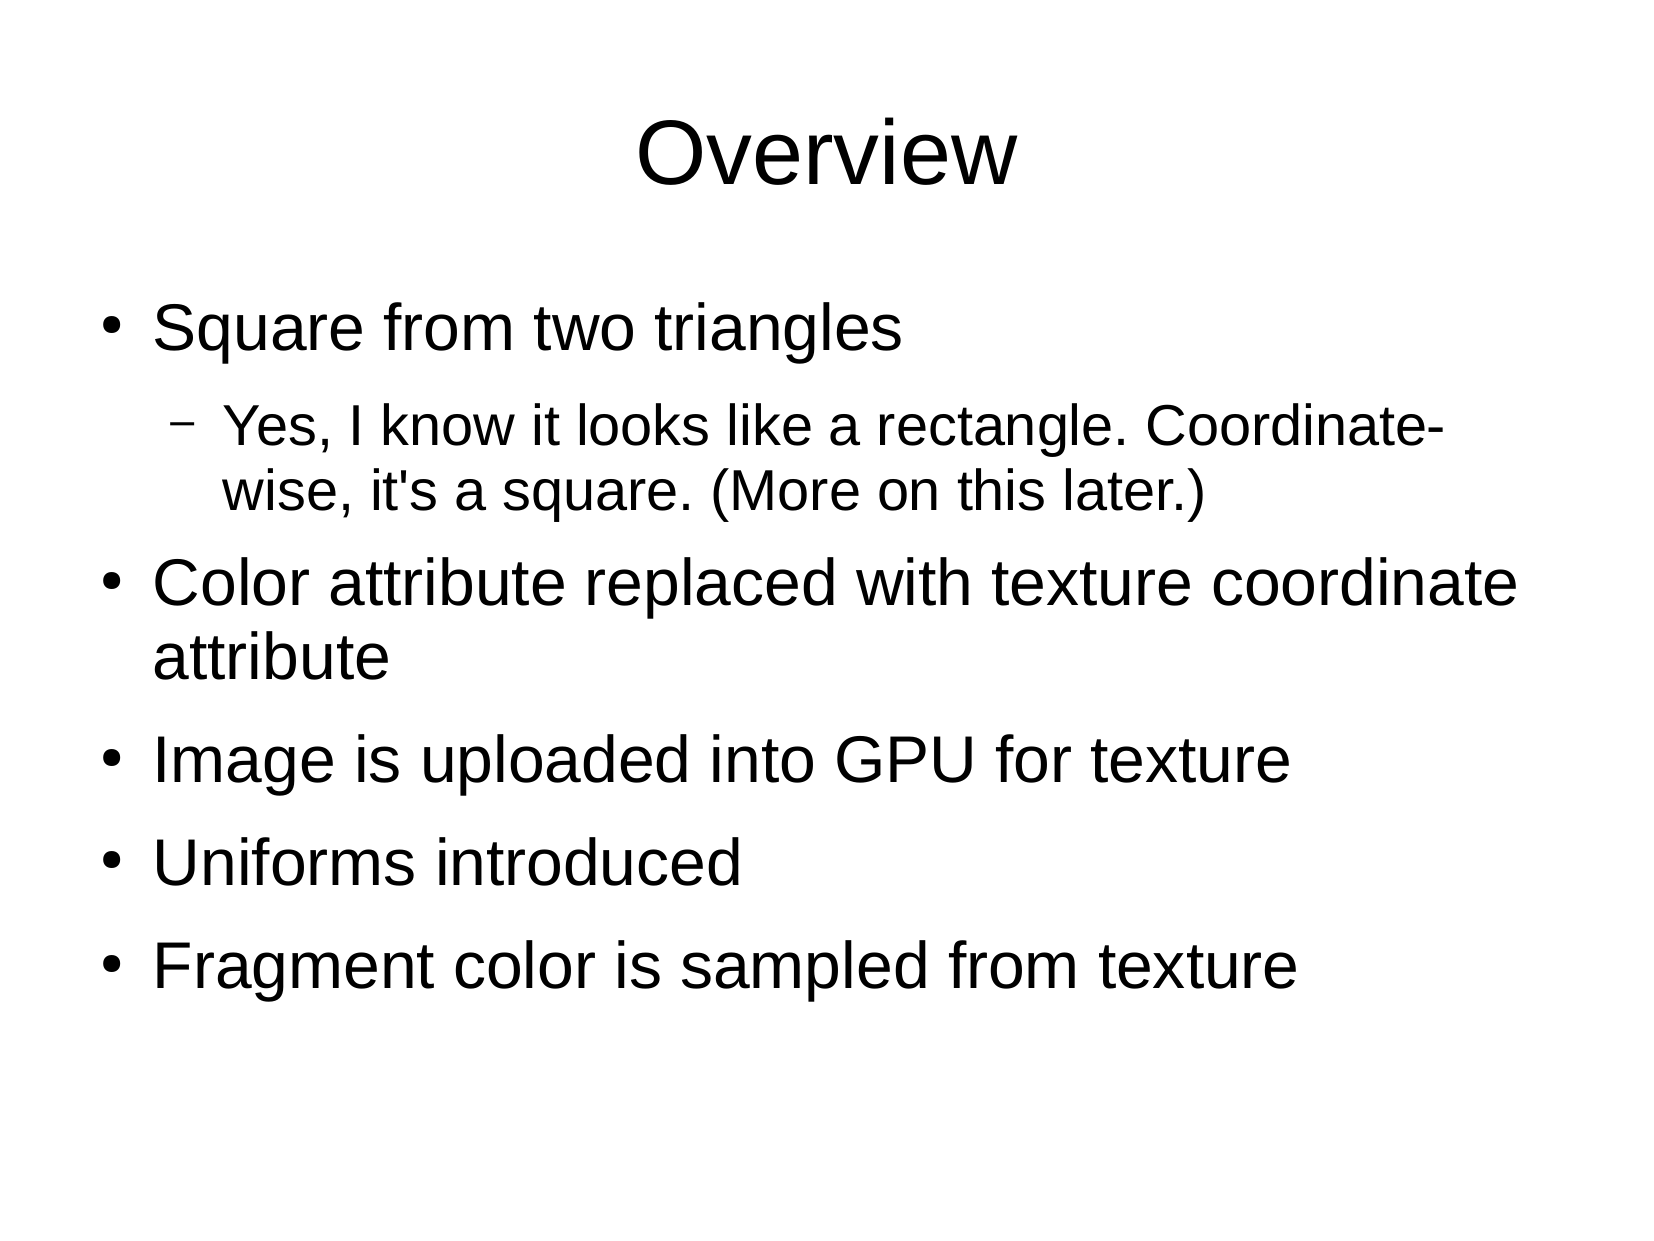

# Overview
Square from two triangles
Yes, I know it looks like a rectangle. Coordinate-wise, it's a square. (More on this later.)
Color attribute replaced with texture coordinate attribute
Image is uploaded into GPU for texture
Uniforms introduced
Fragment color is sampled from texture